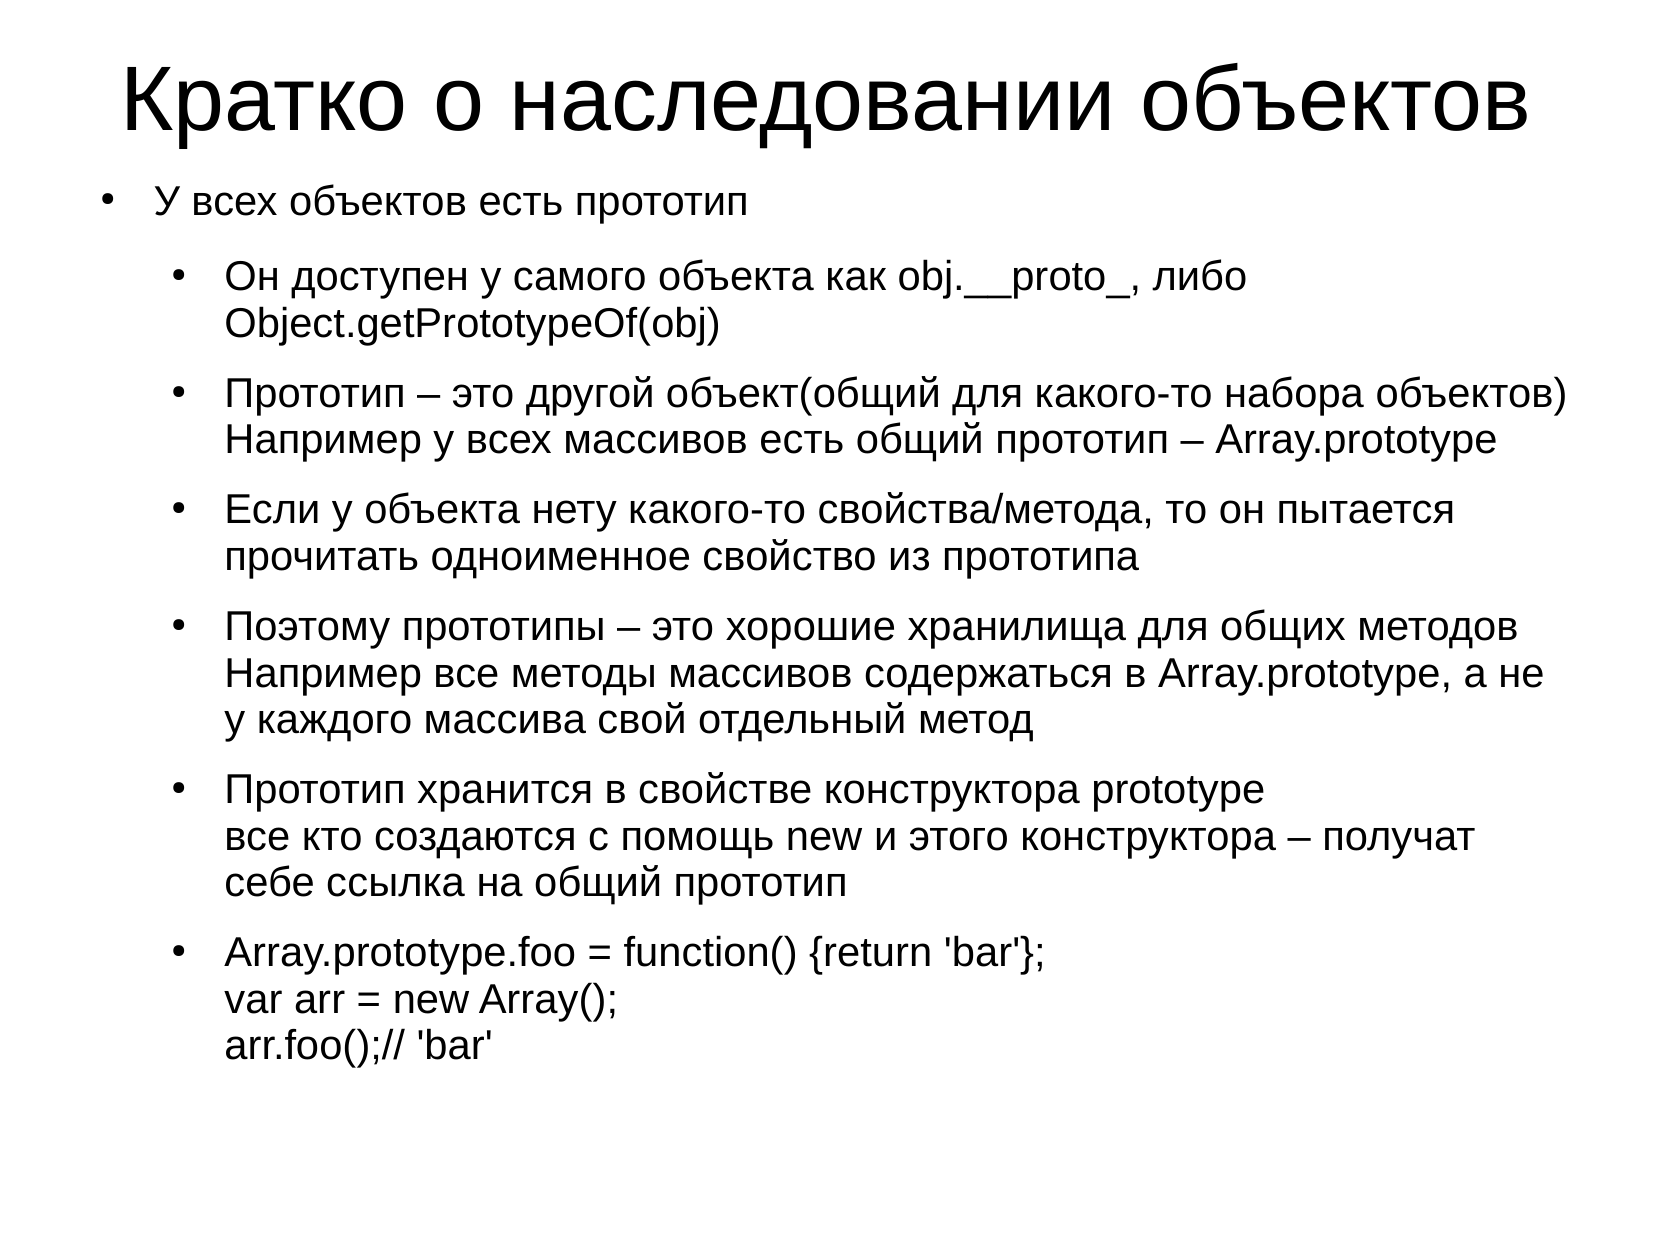

# Кратко о наследовании объектов
У всех объектов есть прототип
Он доступен у самого объекта как obj.__proto_, либо Object.getPrototypeOf(obj)
Прототип – это другой объект(общий для какого-то набора объектов)
Например у всех массивов есть общий прототип – Array.prototype
Если у объекта нету какого-то свойства/метода, то он пытается прочитать одноименное свойство из прототипа
Поэтому прототипы – это хорошие хранилища для общих методов
Например все методы массивов содержаться в Array.prototype, а не у каждого массива свой отдельный метод
Прототип хранится в свойстве конструктора prototype
все кто создаются с помощь new и этого конструктора – получат себе ссылка на общий прототип
Array.prototype.foo = function() {return 'bar'};
var arr = new Array();
arr.foo();// 'bar'